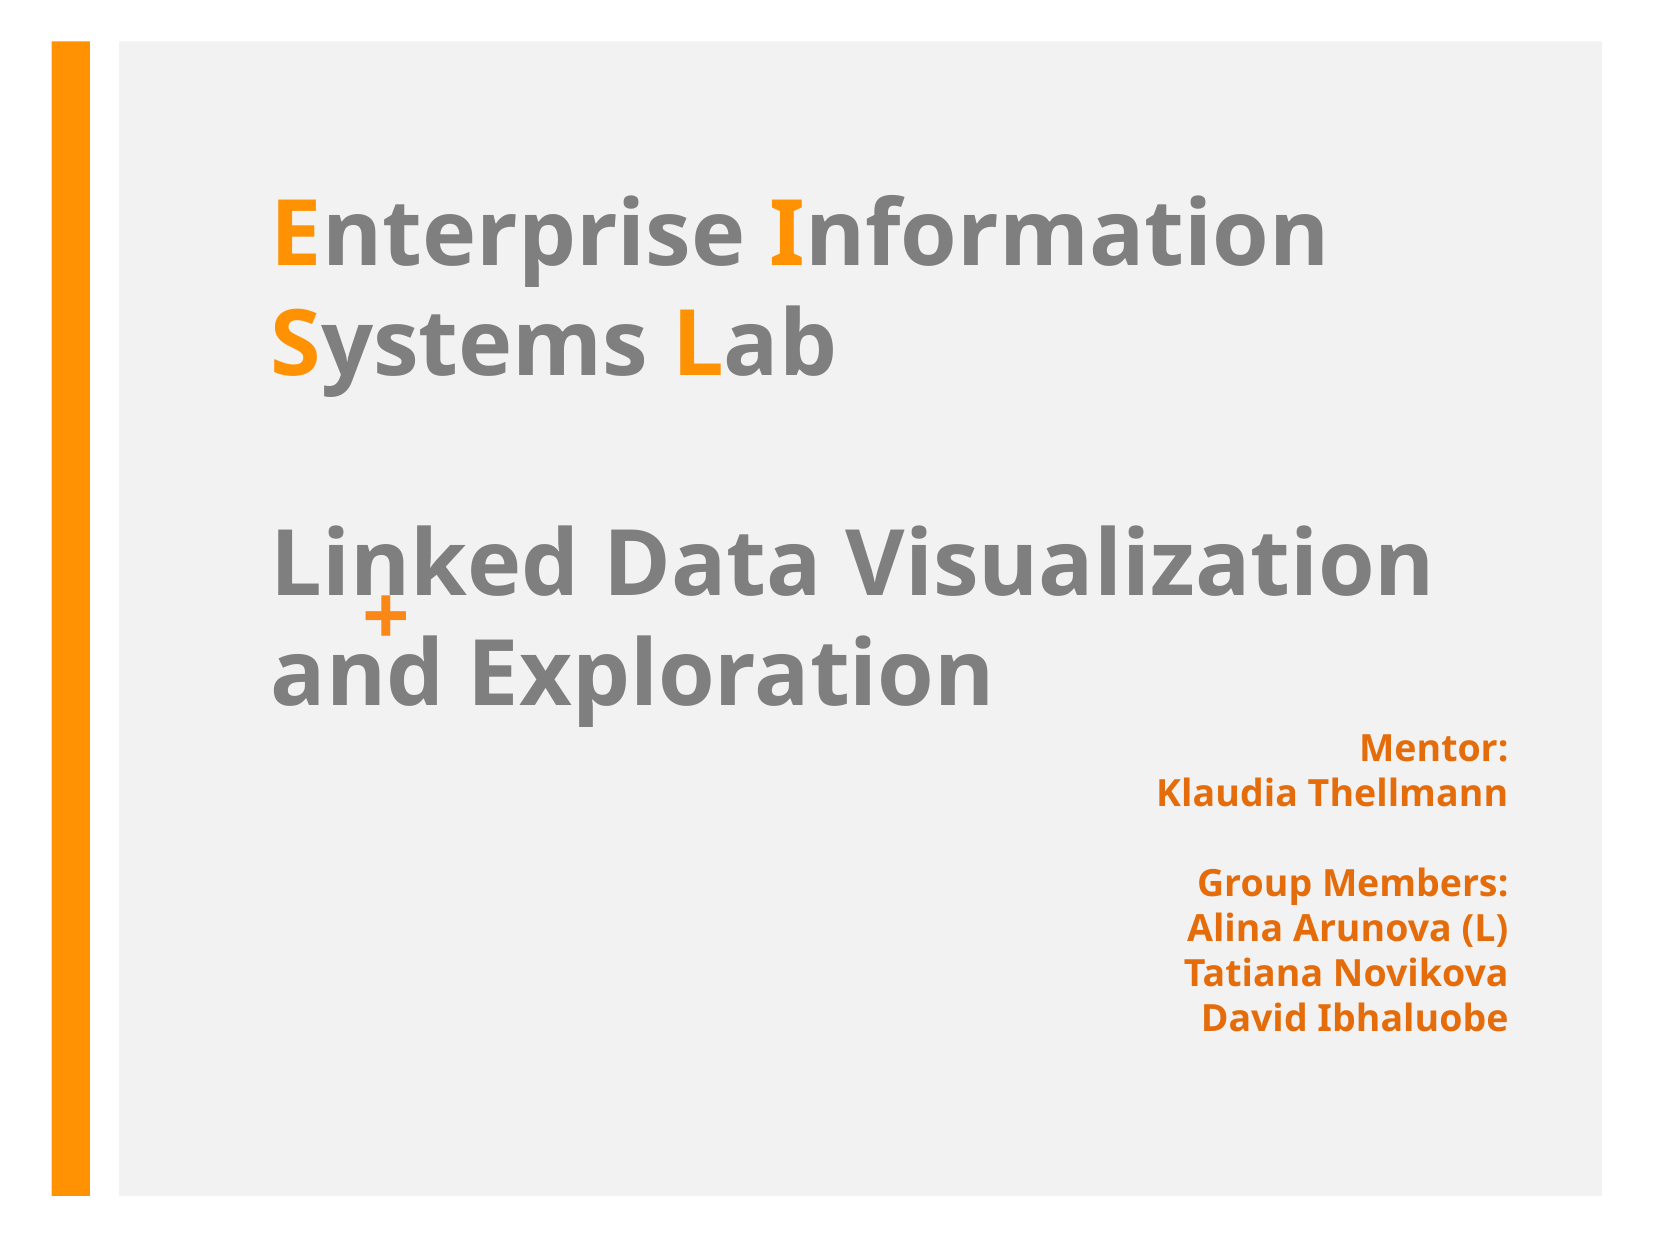

Enterprise Information Systems Lab
Linked Data Visualization and Exploration
Mentor:
Klaudia Thellmann
Group Members:
Alina Arunova (L)
Tatiana Novikova
David Ibhaluobe